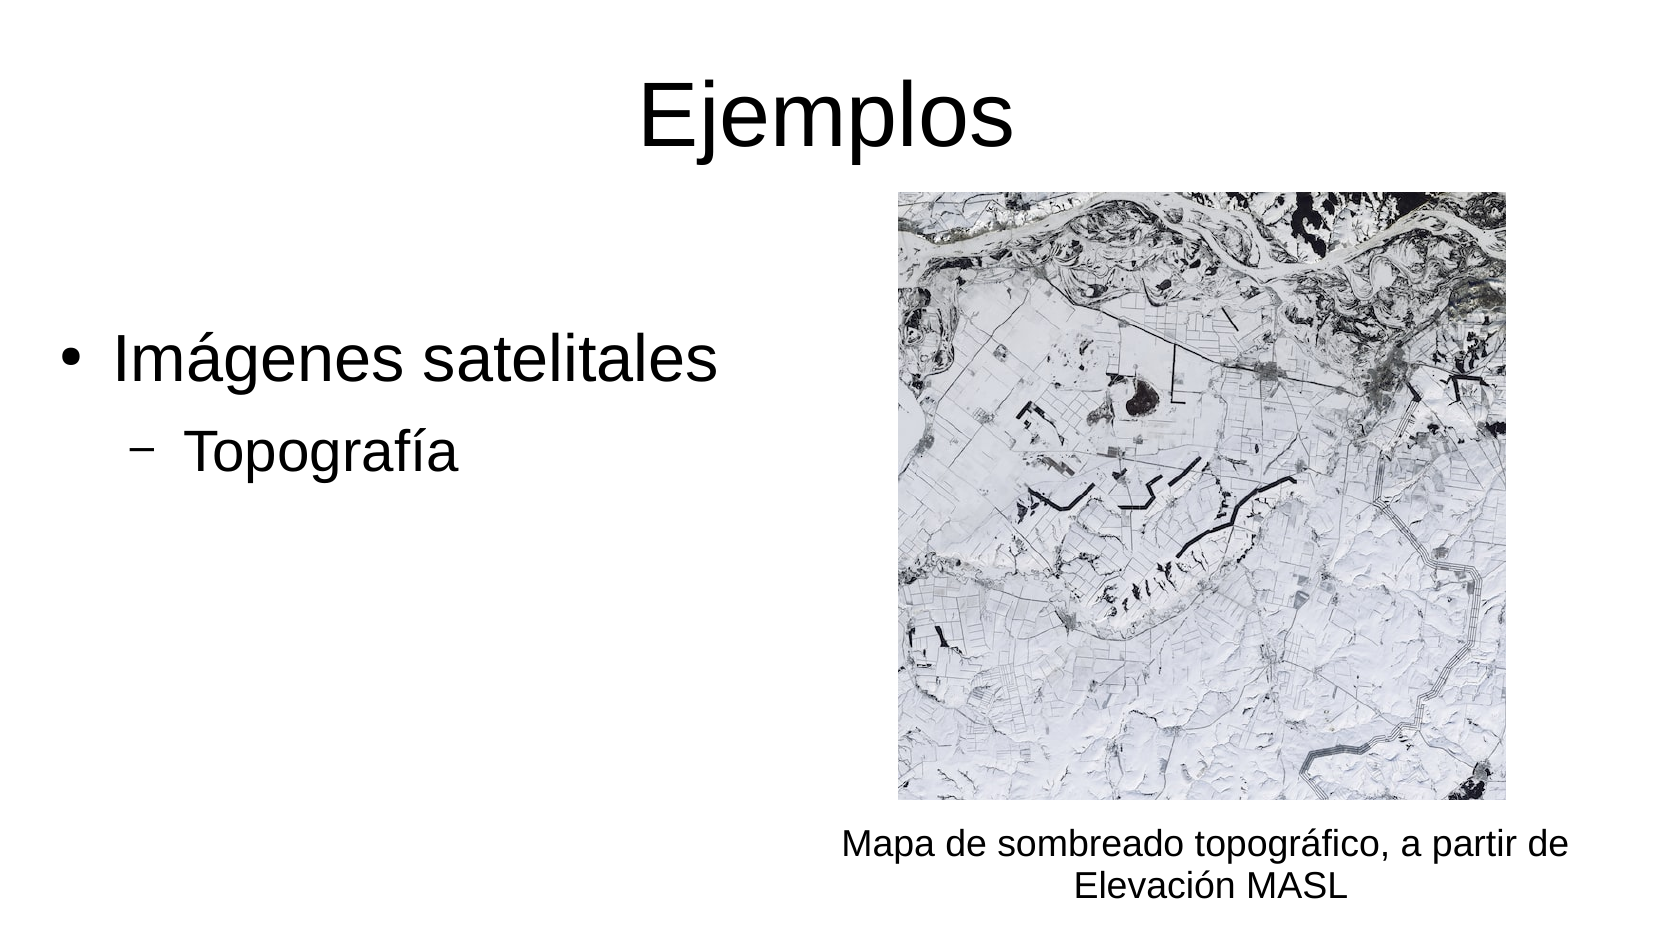

# Ejemplos
Imágenes satelitales
Topografía
Mapa de sombreado topográfico, a partir de
Elevación MASL